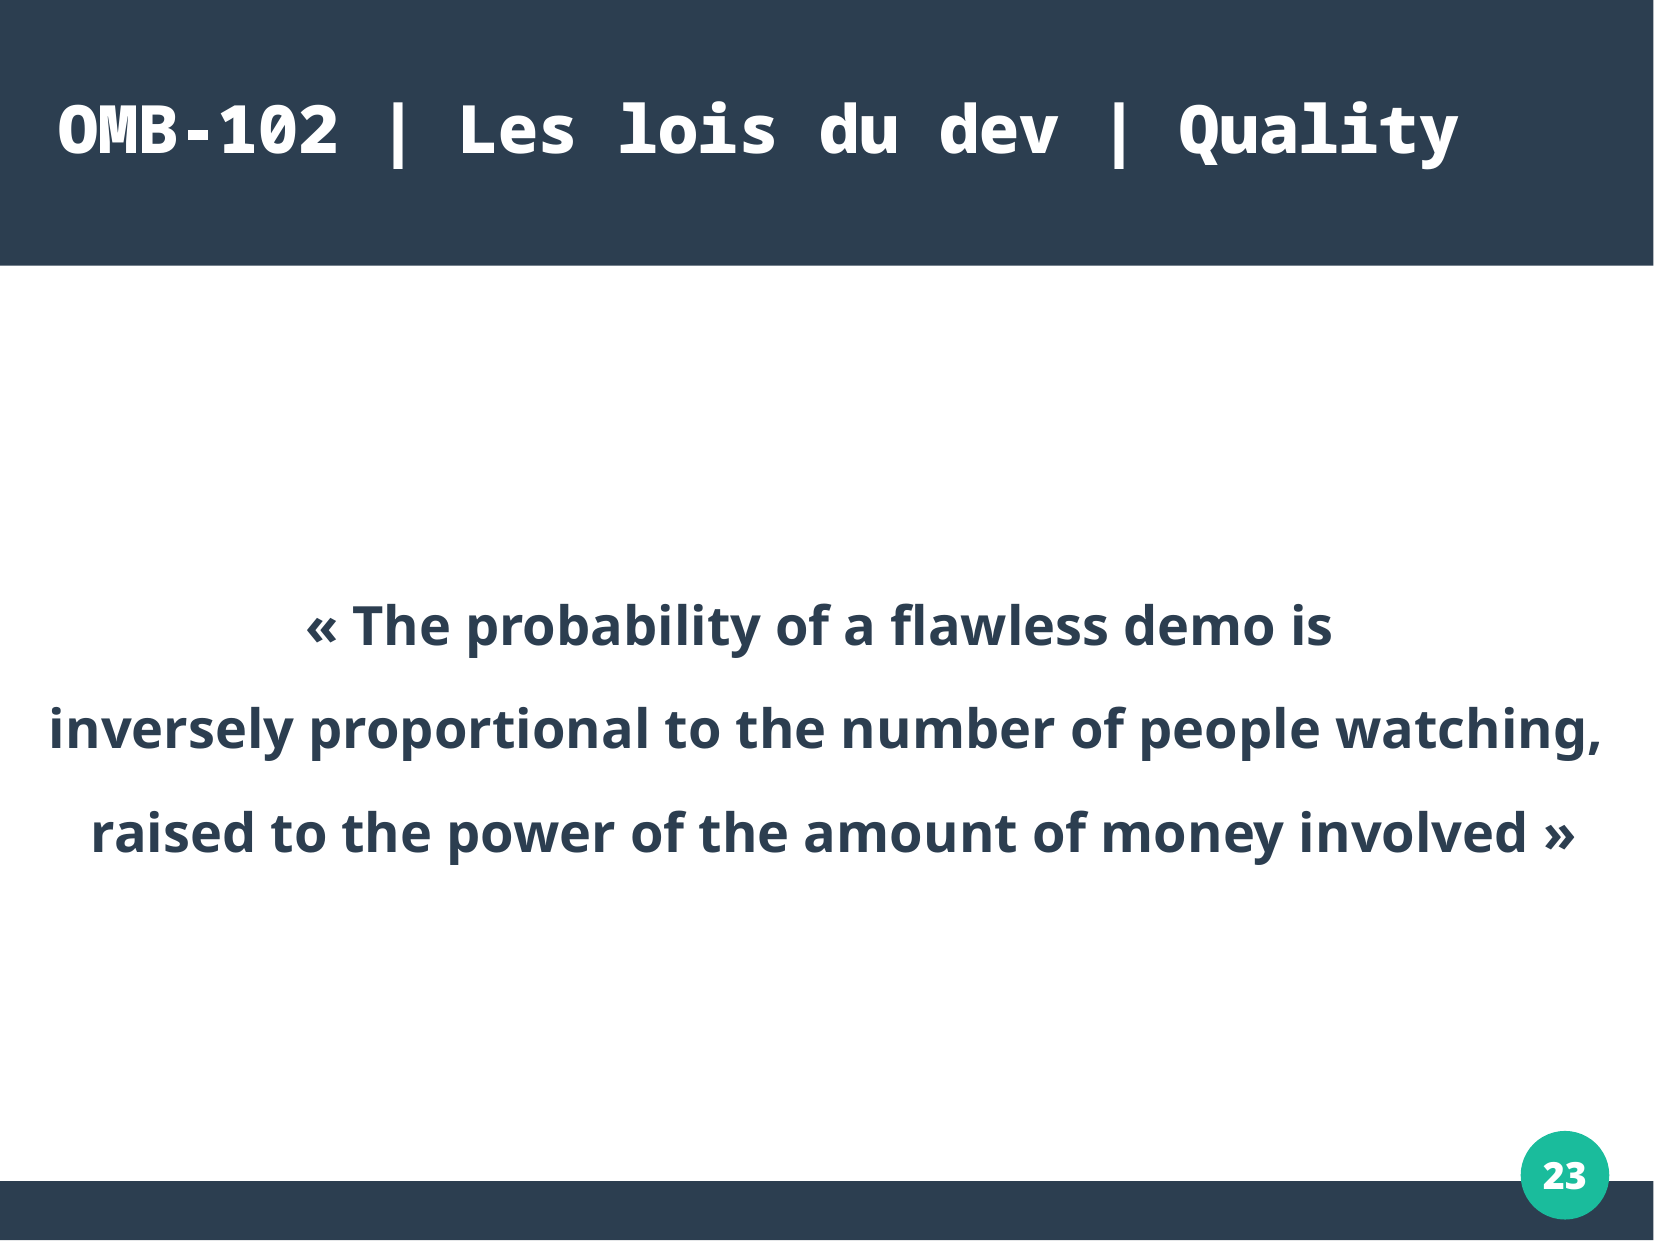

# OMB-102 | Les lois du dev | Quality
« The probability of a flawless demo is
inversely proportional to the number of people watching,
 raised to the power of the amount of money involved »
23